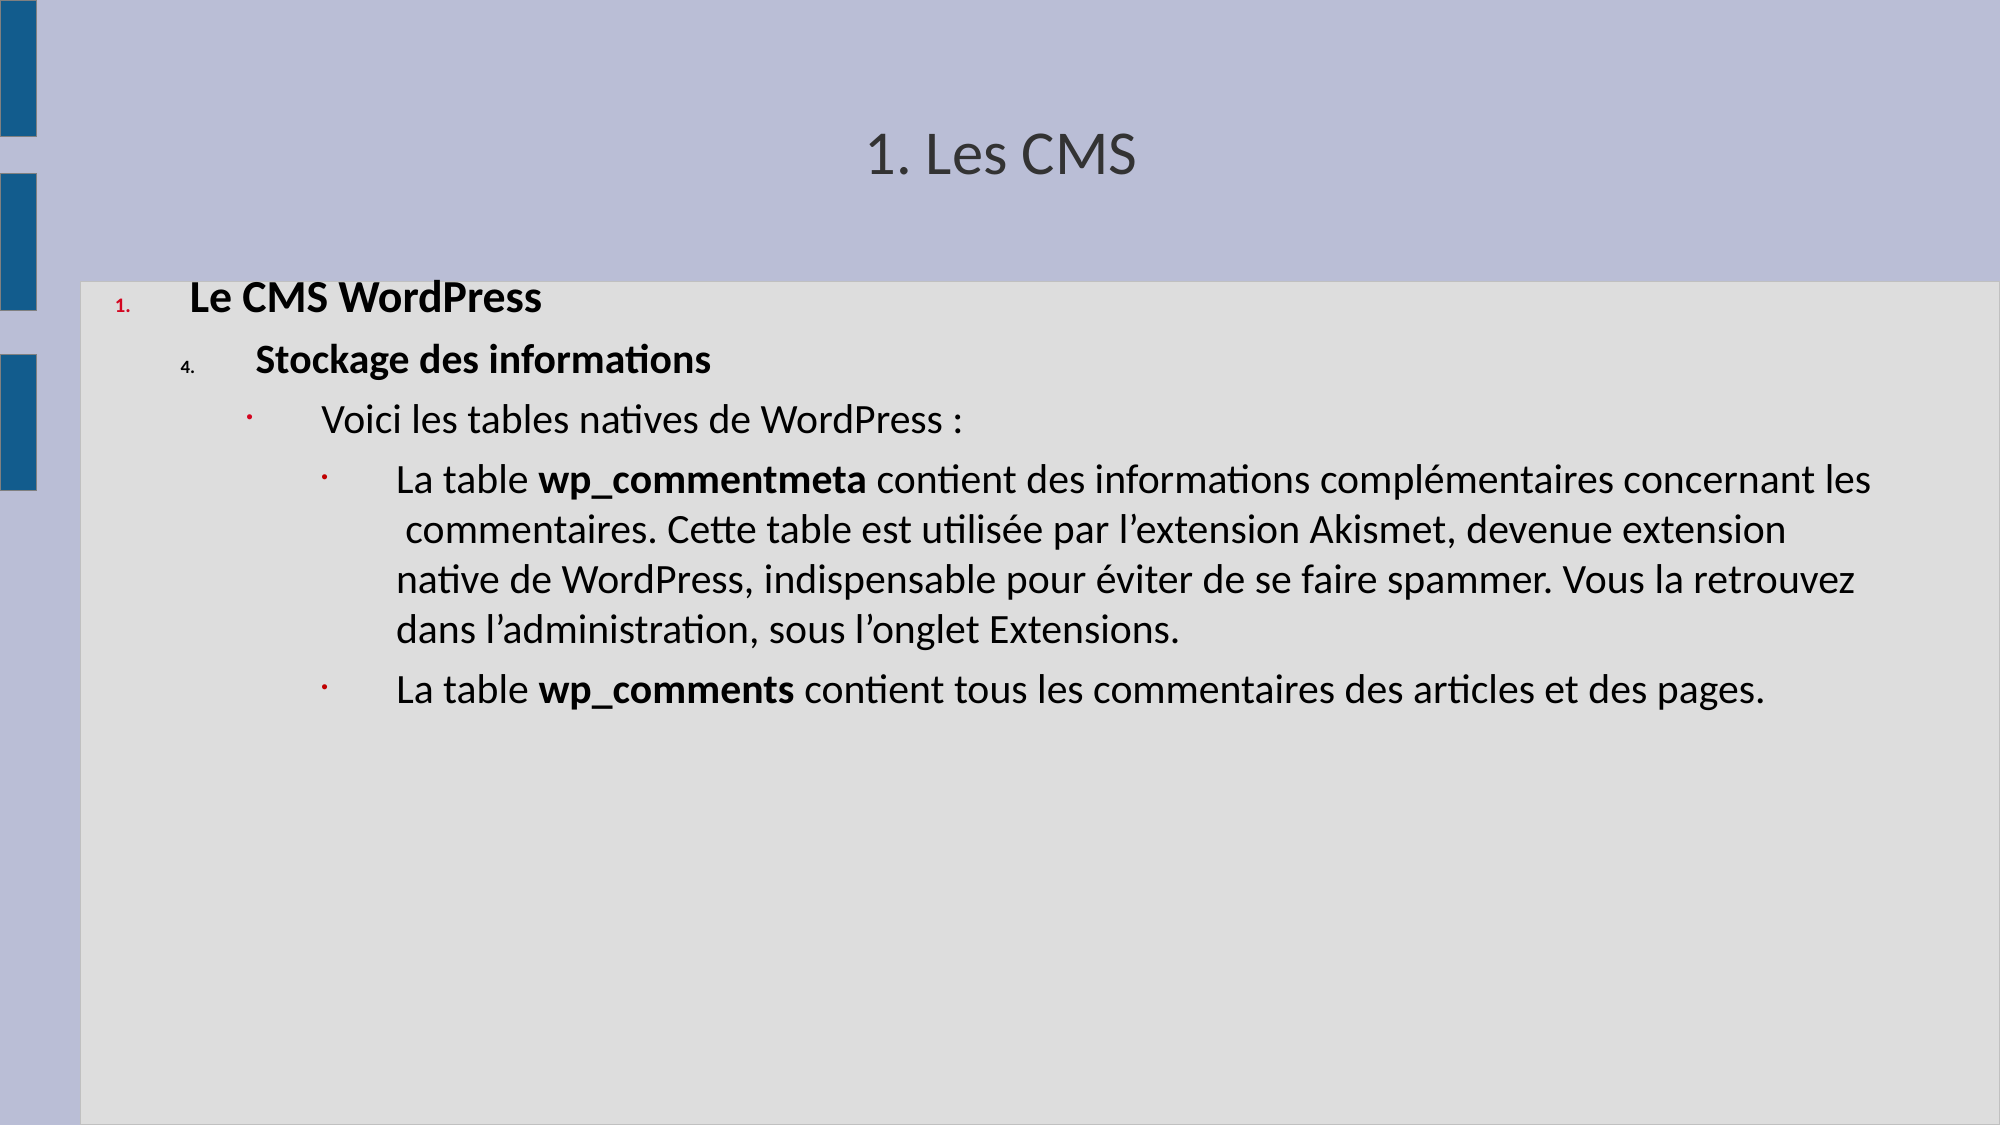

# 1. Les CMS
Le CMS WordPress
Stockage des informations
Voici les tables natives de WordPress :
La table wp_commentmeta contient des informations complémentaires concernant les commentaires. Cette table est utilisée par l’extension Akismet, devenue extension native de WordPress, indispensable pour éviter de se faire spammer. Vous la retrouvez dans l’administration, sous l’onglet Extensions.
La table wp_comments contient tous les commentaires des articles et des pages.